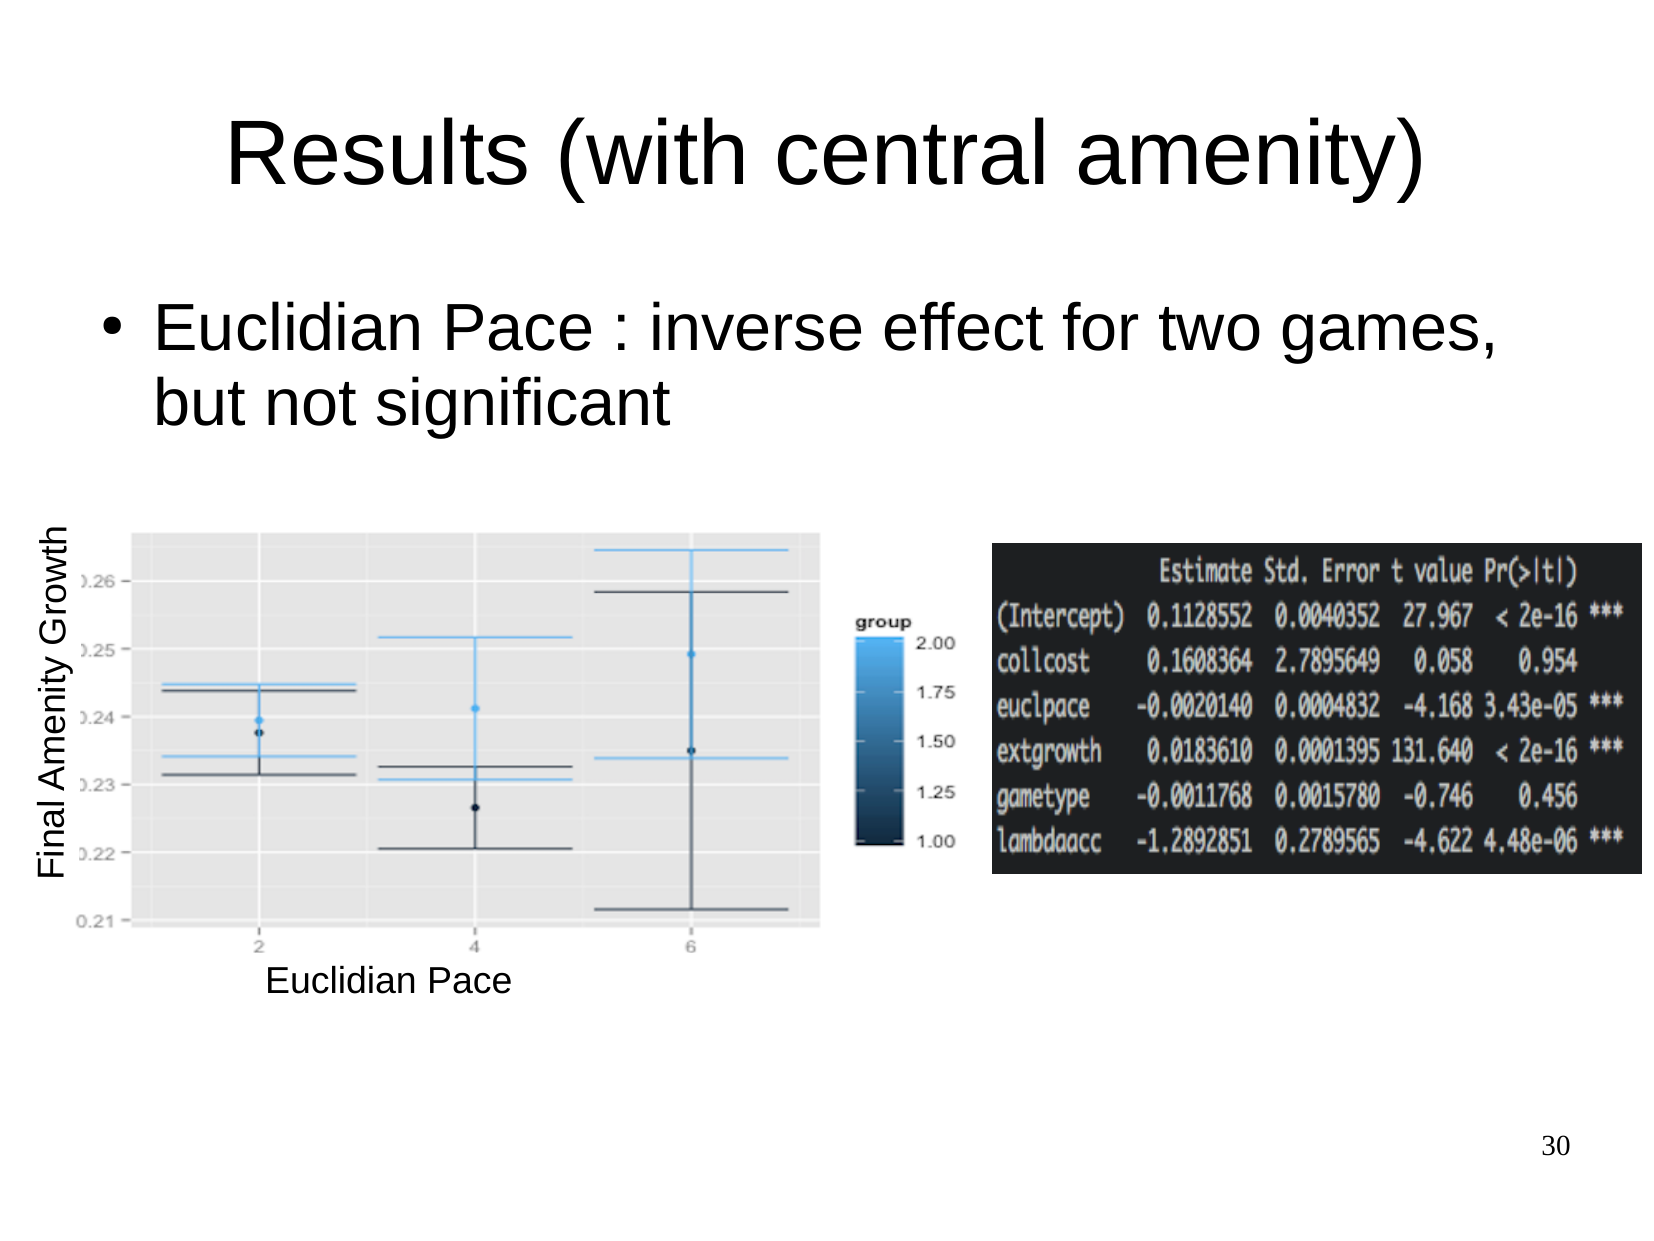

# Results (with central amenity)
Euclidian Pace : inverse effect for two games, but not significant
Final Amenity Growth
Euclidian Pace
30